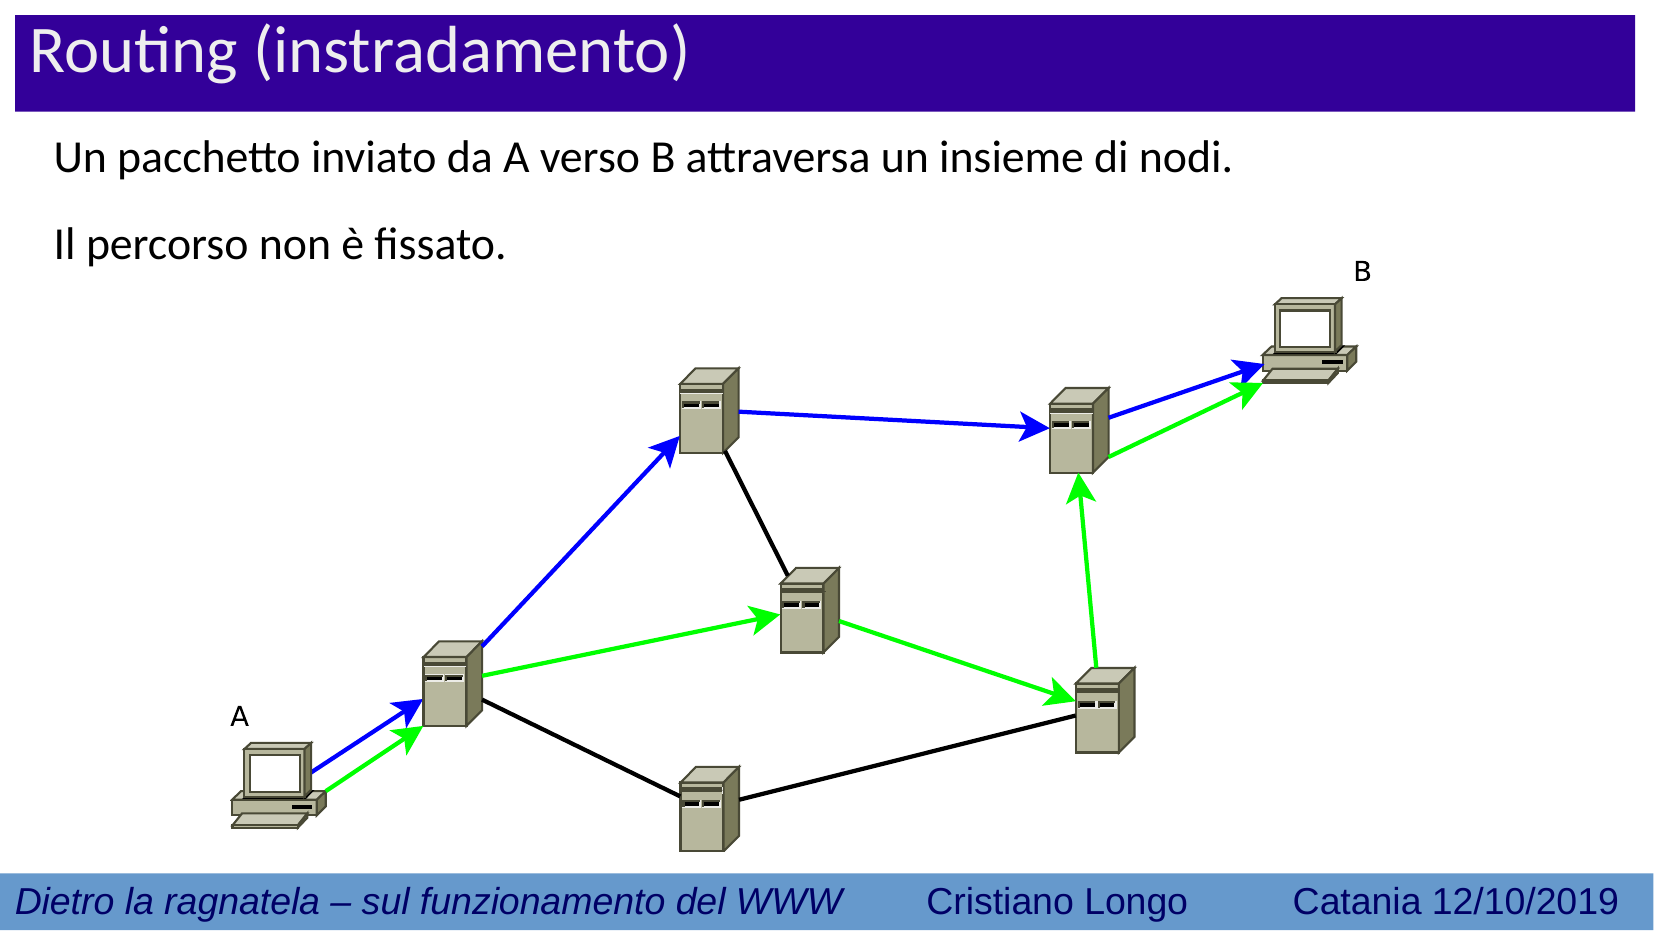

Routing (instradamento)
Un pacchetto inviato da A verso B attraversa un insieme di nodi.
Il percorso non è fissato.
Dietro la ragnatela – sul funzionamento del WWW Cristiano Longo Catania 12/10/2019